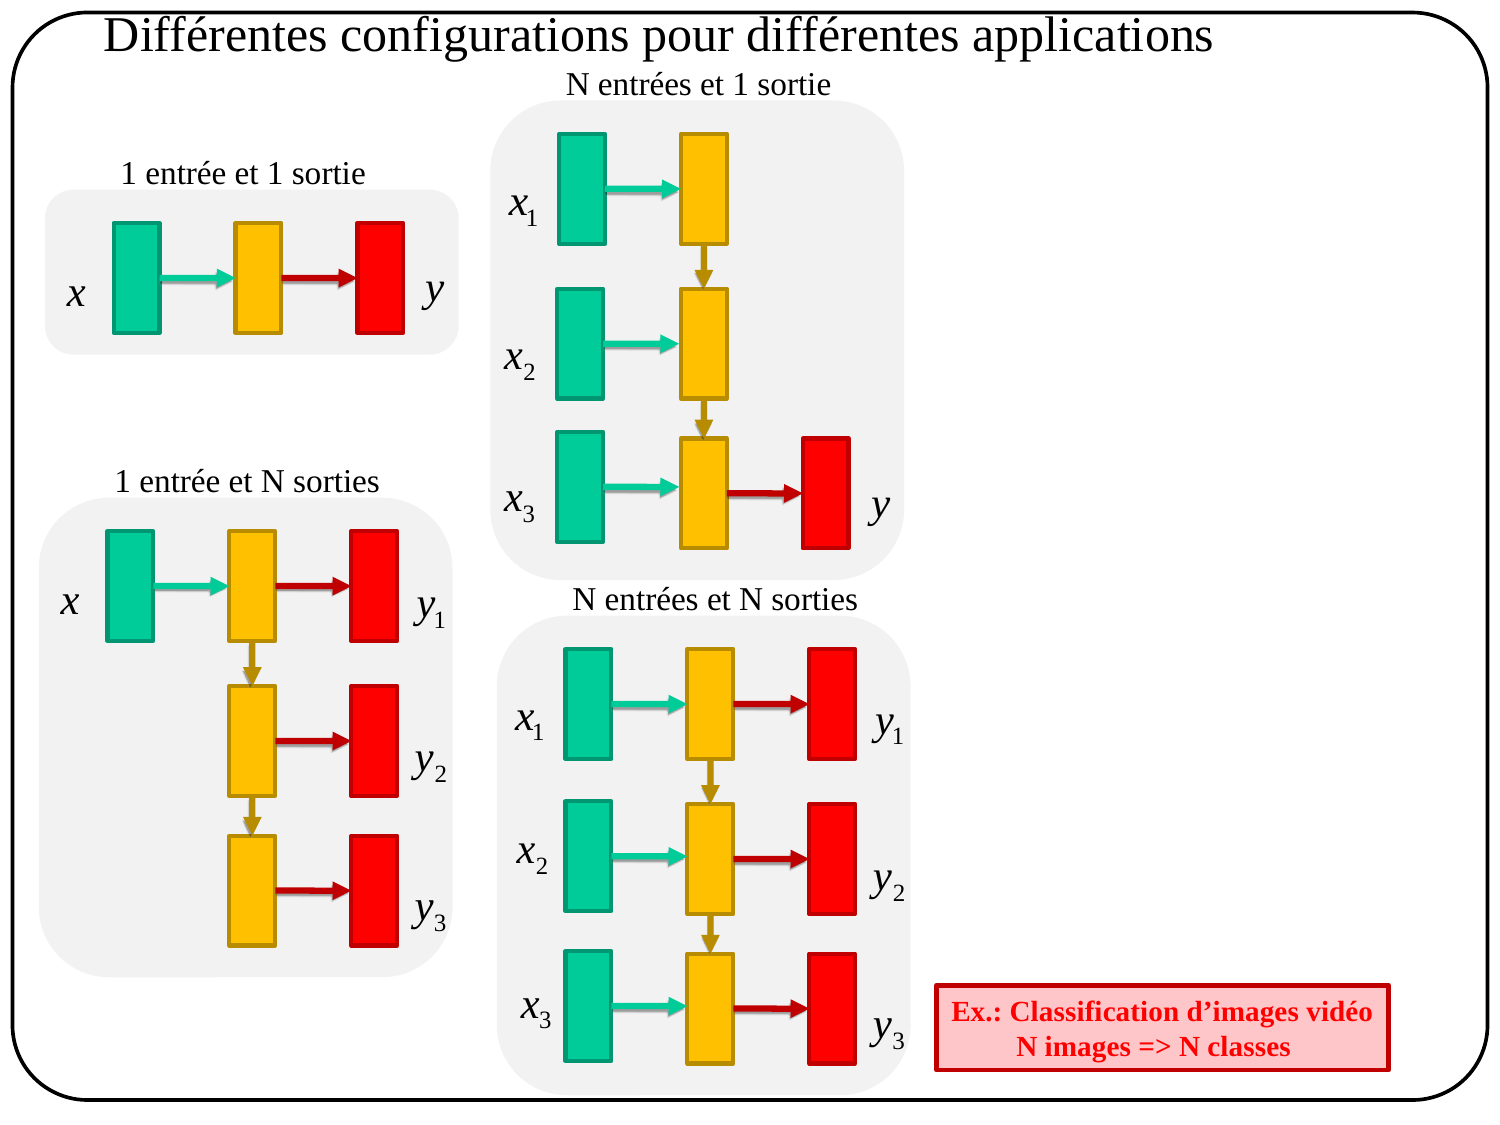

Différentes configurations pour différentes applications
N entrées et 1 sortie
1 entrée et 1 sortie
1 entrée et N sorties
N entrées et N sorties
Ex.: Classification d’images vidéo
 N images => N classes